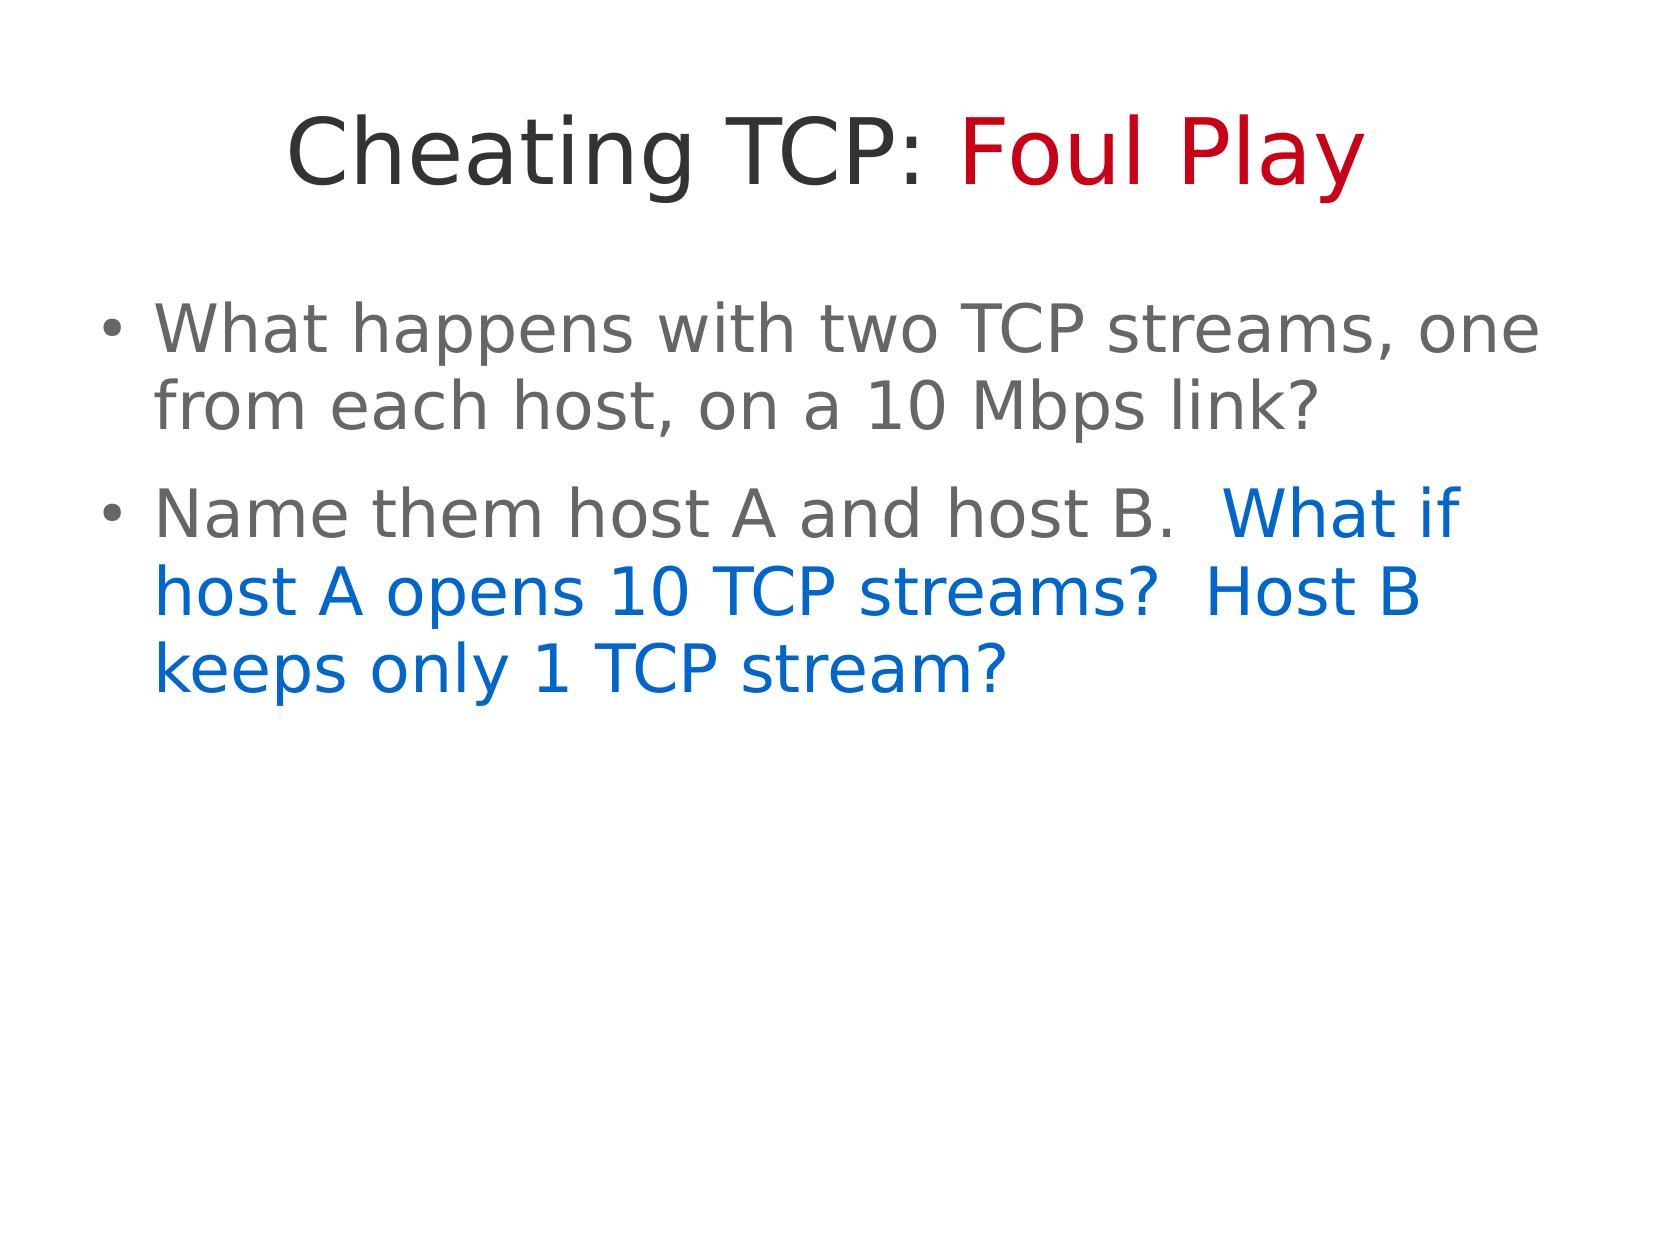

# Cheating TCP: Foul Play
What happens with two TCP streams, one from each host, on a 10 Mbps link?
Name them host A and host B. What if host A opens 10 TCP streams? Host B keeps only 1 TCP stream?